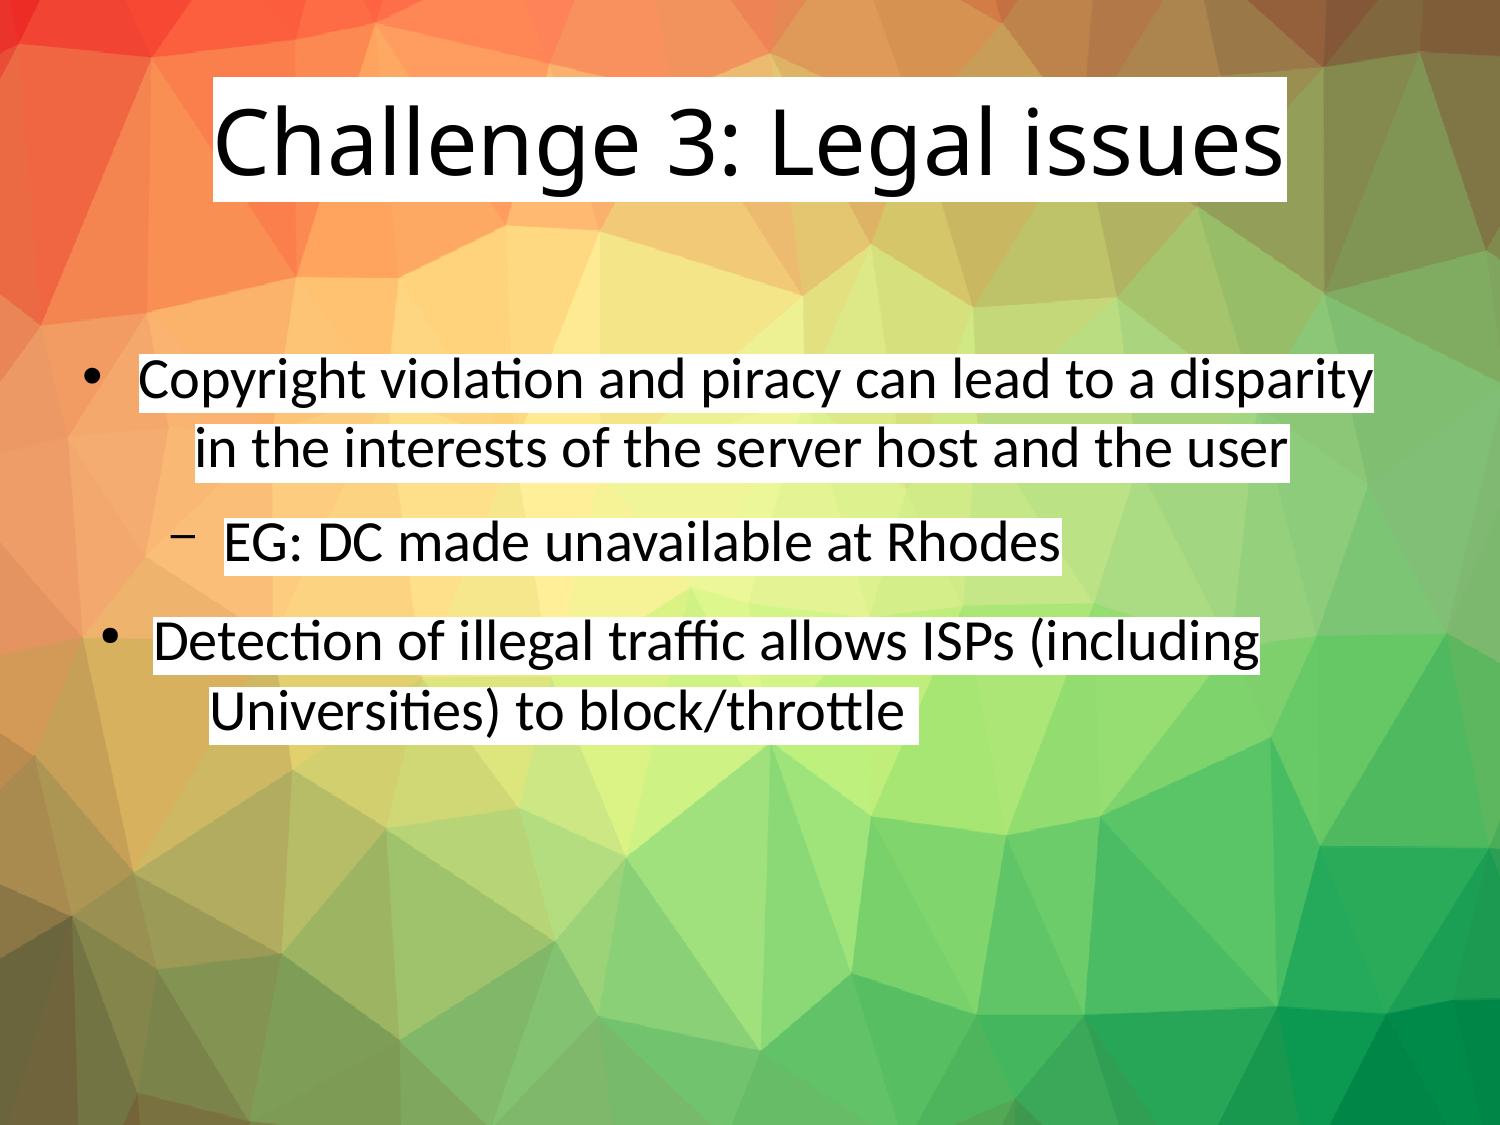

# Challenge 3: Legal issues
Copyright violation and piracy can lead to a disparity in the interests of the server host and the user
EG: DC made unavailable at Rhodes
Detection of illegal traffic allows ISPs (including Universities) to block/throttle